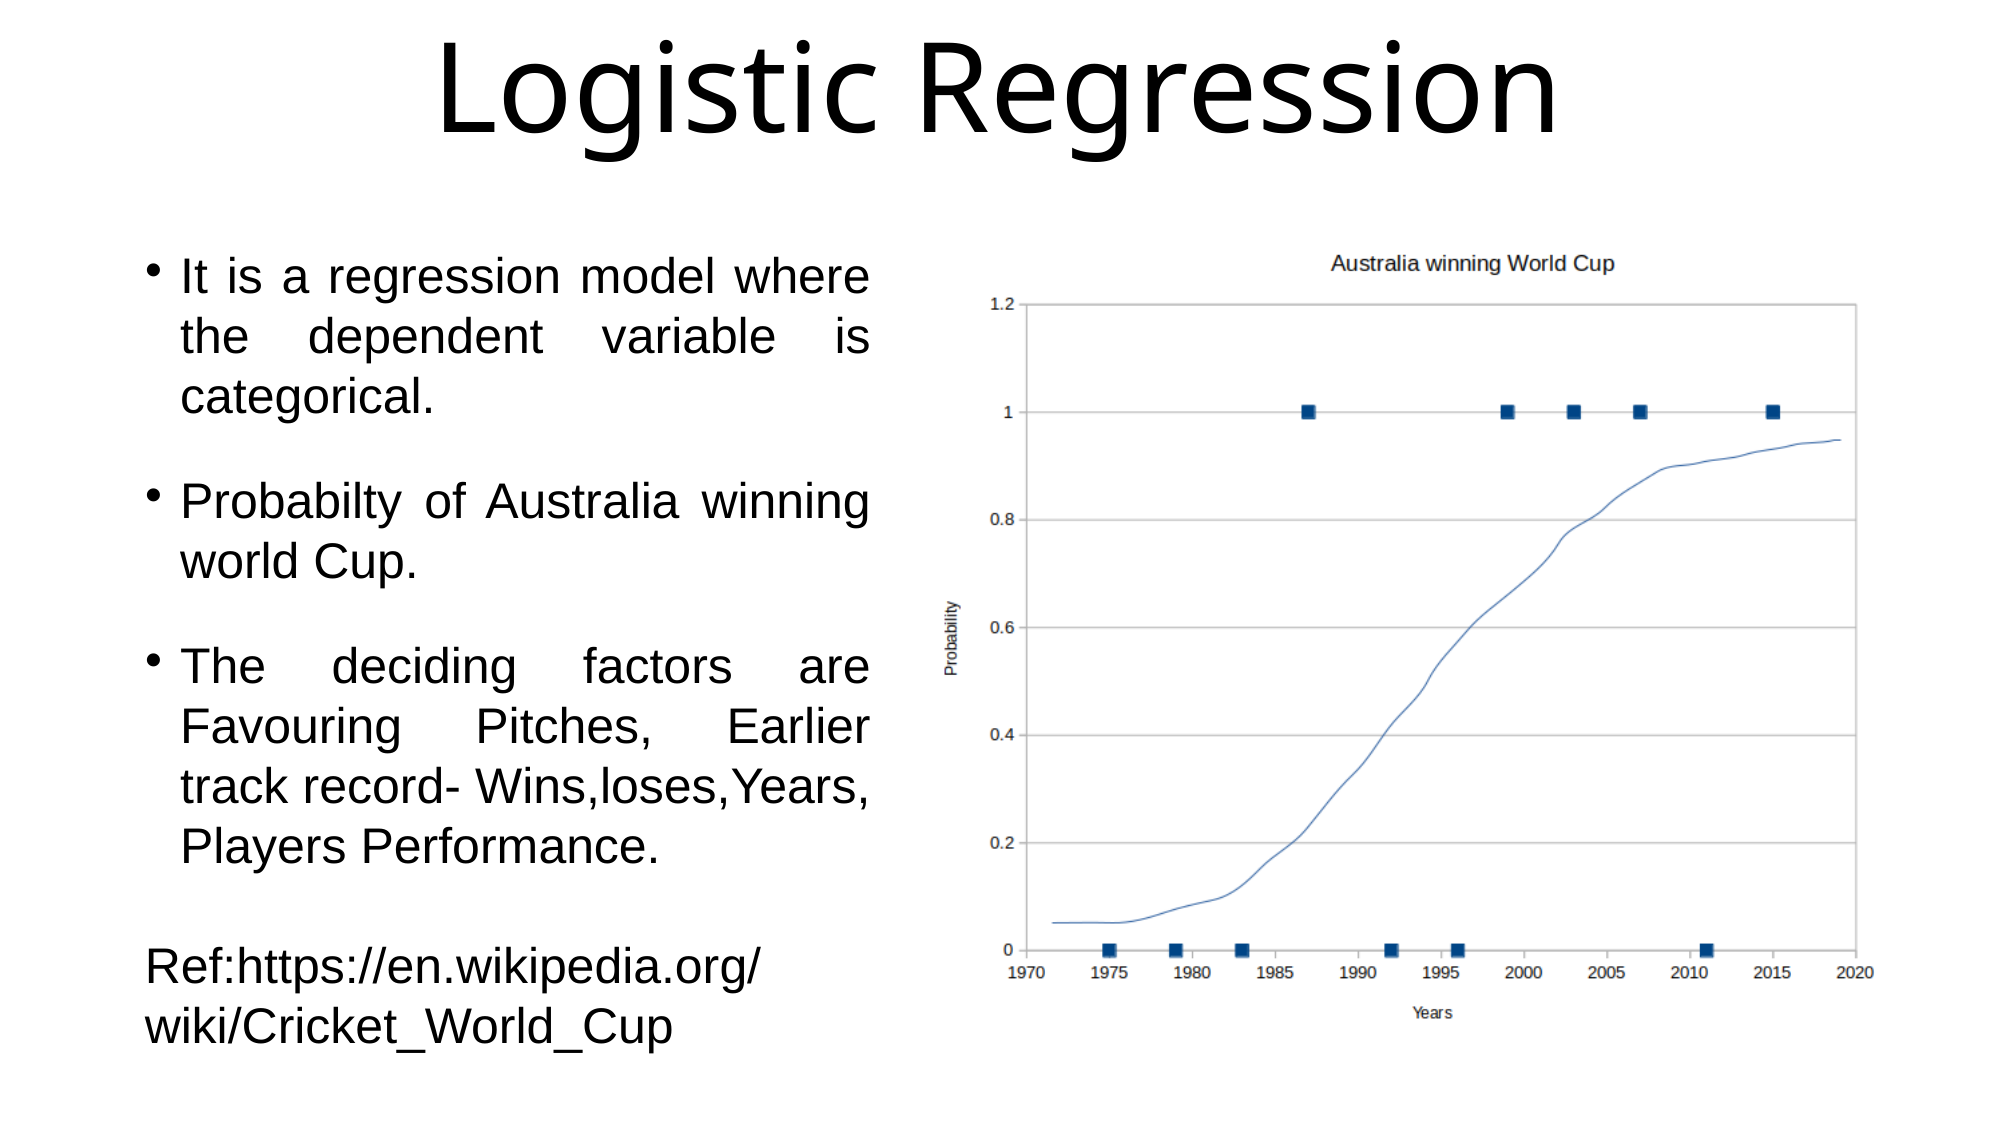

Logistic Regression
It is a regression model where the dependent variable is categorical.
Probabilty of Australia winning world Cup.
The deciding factors are Favouring Pitches, Earlier track record- Wins,loses,Years, Players Performance.
Ref:https://en.wikipedia.org/wiki/Cricket_World_Cup